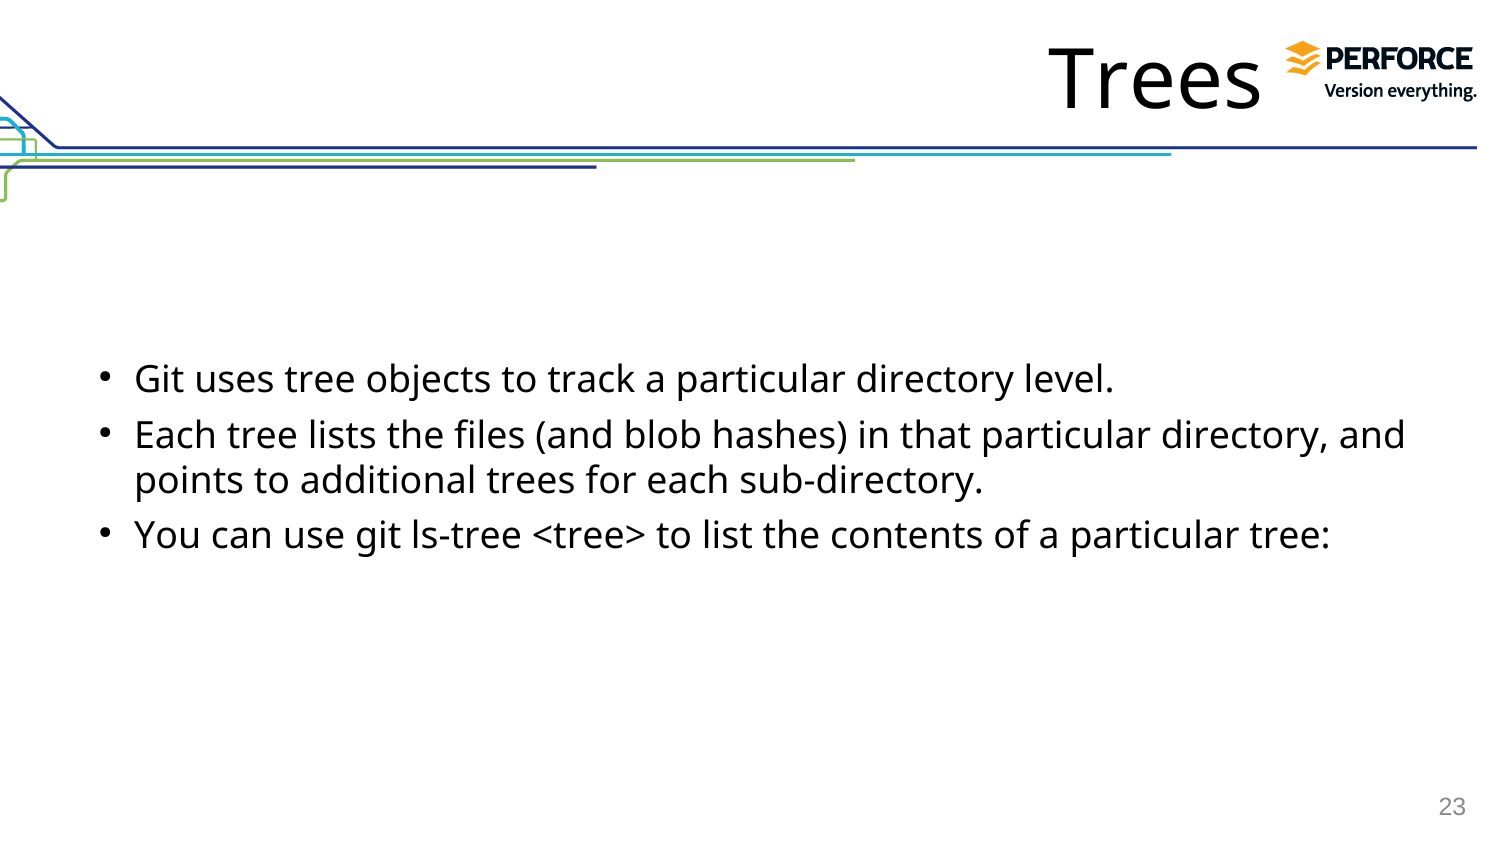

# Trees
Git uses tree objects to track a particular directory level.
Each tree lists the files (and blob hashes) in that particular directory, and points to additional trees for each sub-directory.
You can use git ls-tree <tree> to list the contents of a particular tree: